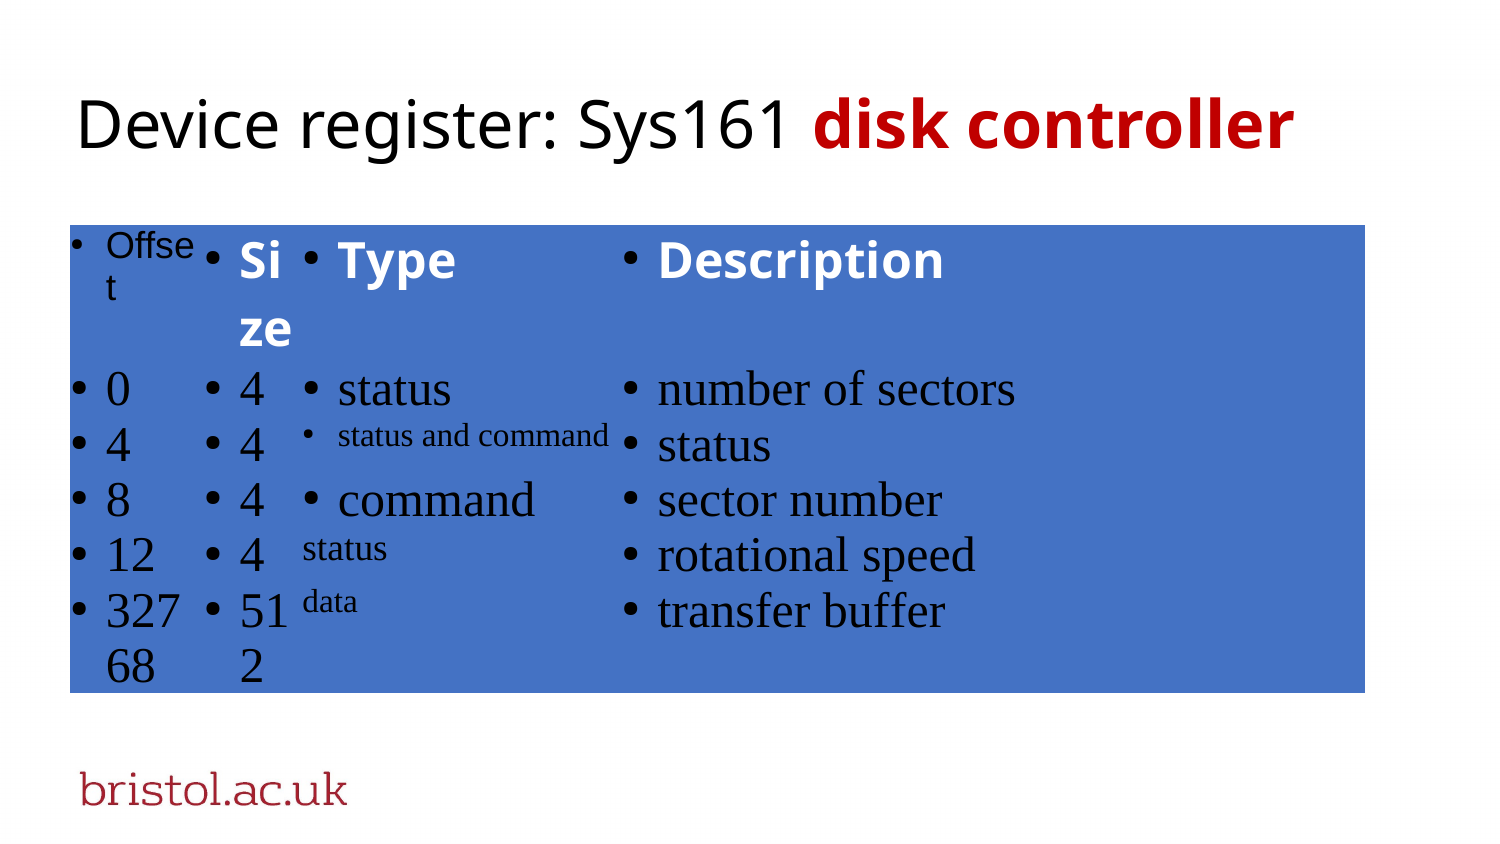

# Device register: Sys161 disk controller
| Offset | Size | Type | Description |
| --- | --- | --- | --- |
| 0 | 4 | status | number of sectors |
| 4 | 4 | status and command | status |
| 8 | 4 | command | sector number |
| 12 | 4 | status | rotational speed |
| 32768 | 512 | data | transfer buffer |